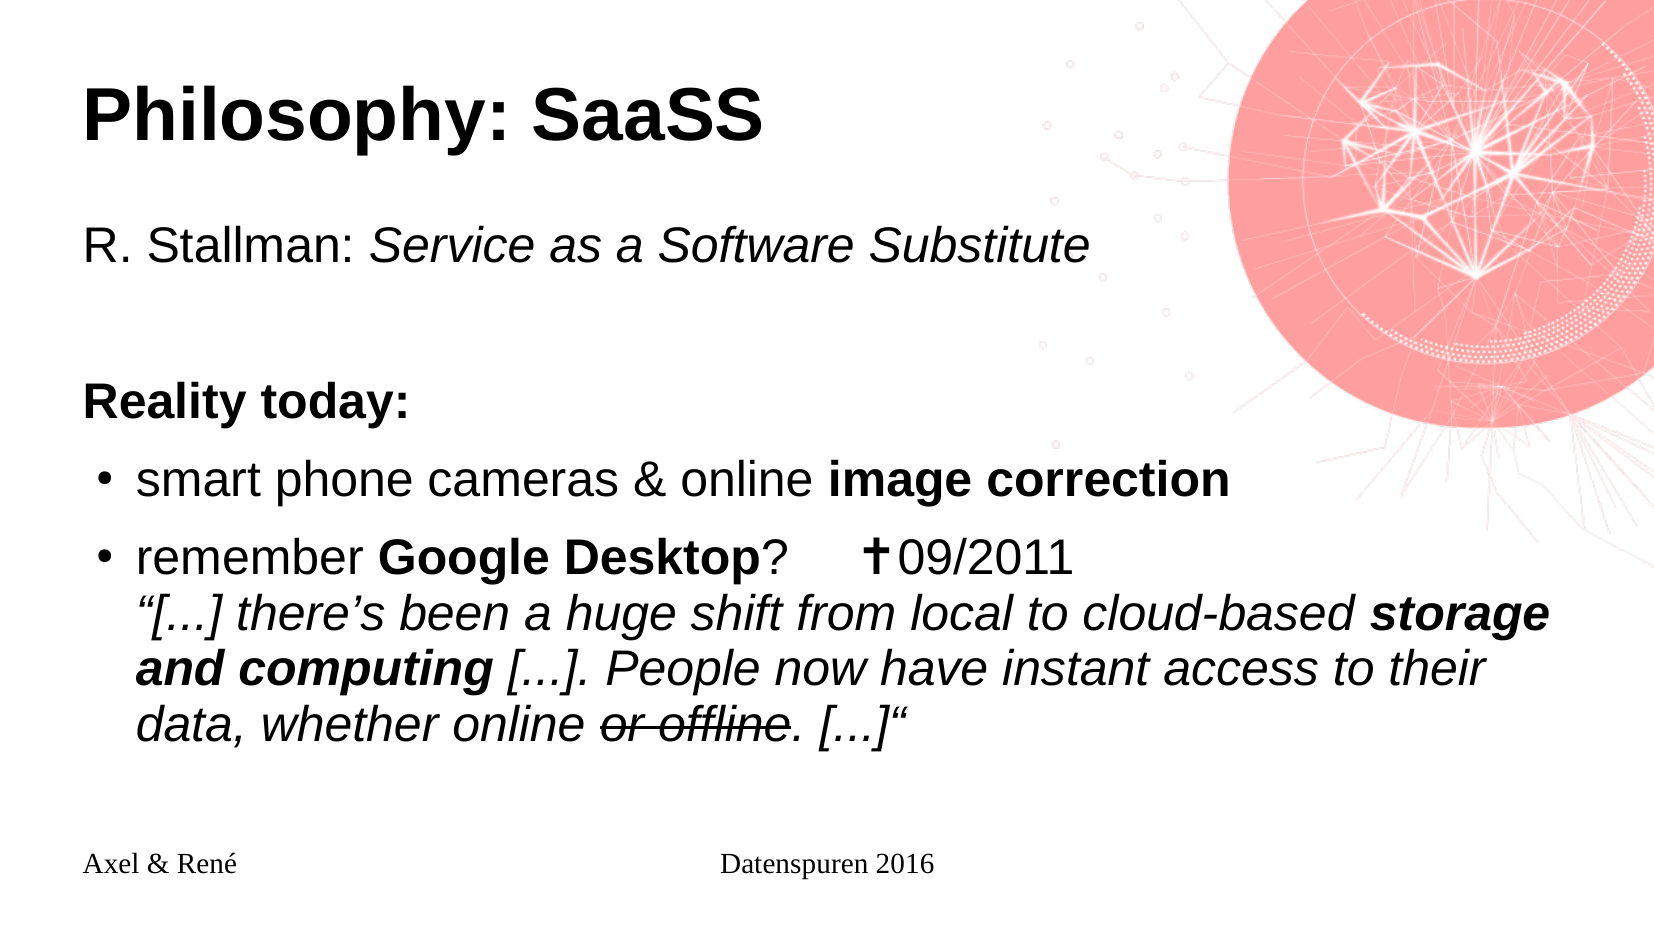

# Philosophy: SaaSS
R. Stallman: Service as a Software Substitute
Reality today:
smart phone cameras & online image correction
remember Google Desktop?		✝09/2011
“[...] there’s been a huge shift from local to cloud-based storage and computing [...]. People now have instant access to their data, whether online or offline. [...]“